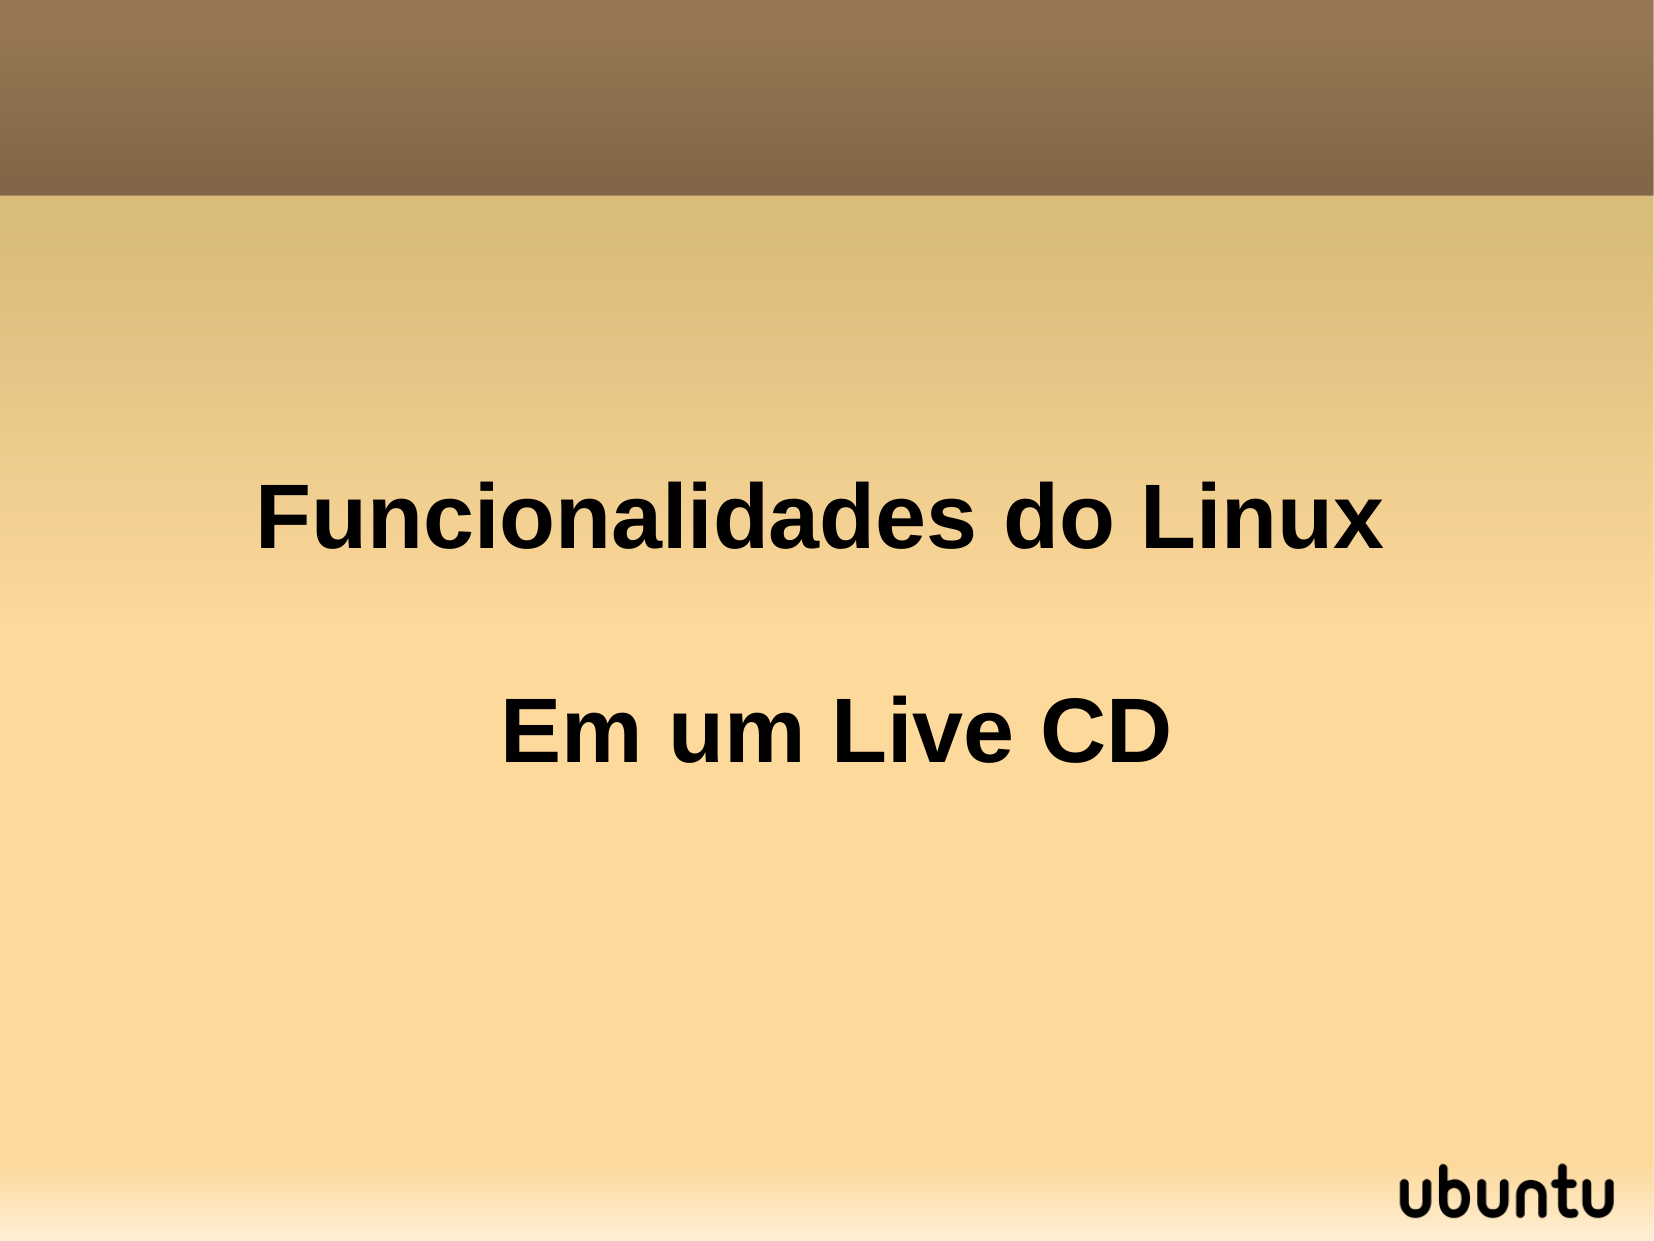

# Funcionalidades do Linux
Em um Live CD